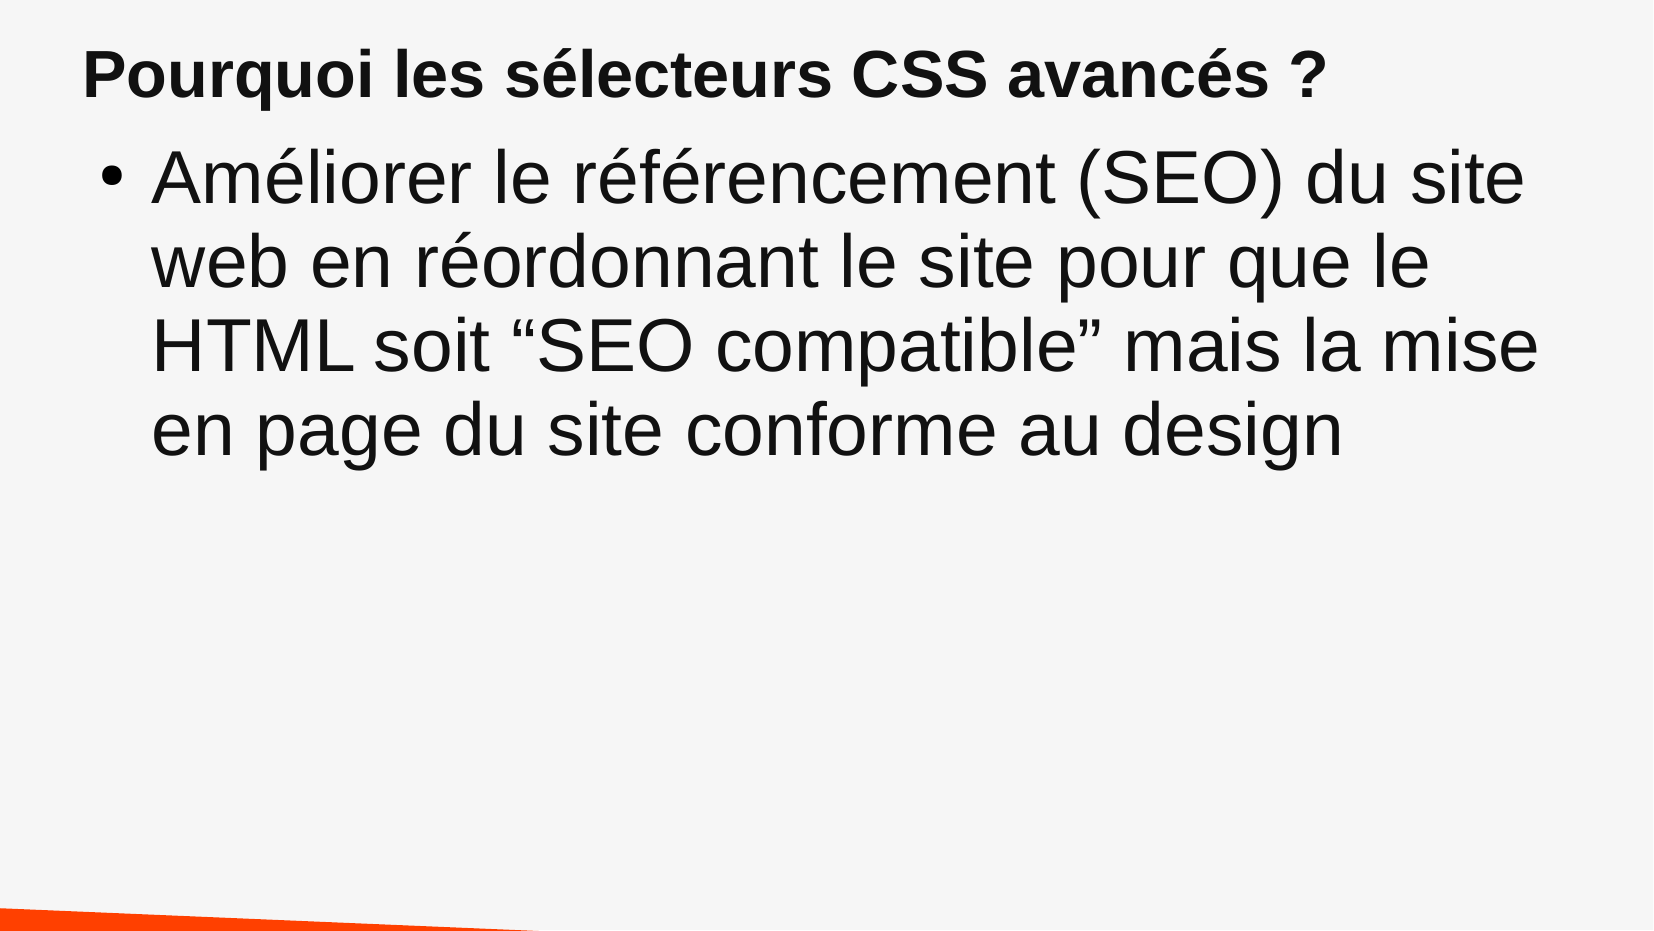

# Pourquoi les sélecteurs CSS avancés ?
Améliorer le référencement (SEO) du site web en réordonnant le site pour que le HTML soit “SEO compatible” mais la mise en page du site conforme au design